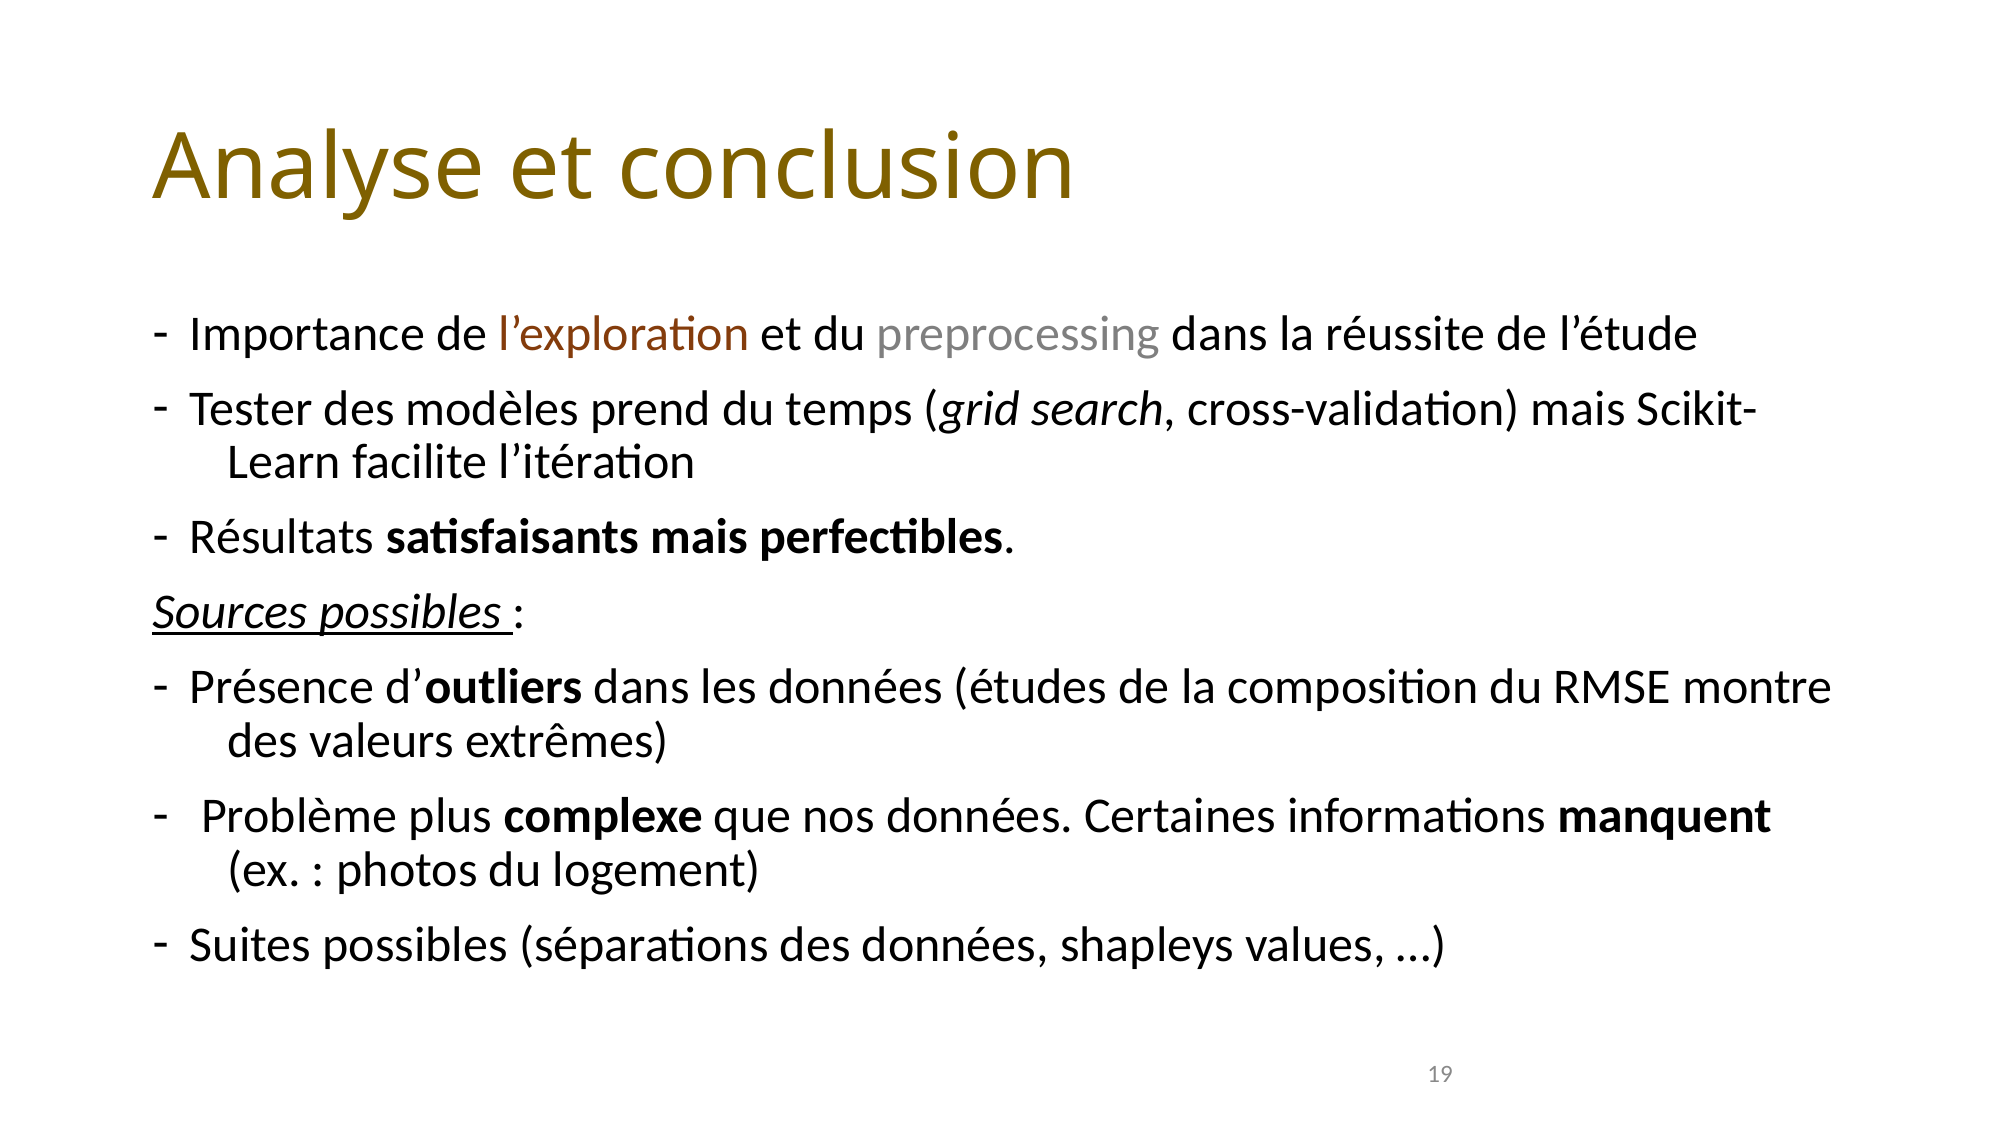

# Analyse et conclusion
Importance de l’exploration et du preprocessing dans la réussite de l’étude
Tester des modèles prend du temps (grid search, cross-validation) mais Scikit-Learn facilite l’itération
Résultats satisfaisants mais perfectibles.
Sources possibles :
Présence d’outliers dans les données (études de la composition du RMSE montre des valeurs extrêmes)
 Problème plus complexe que nos données. Certaines informations manquent (ex. : photos du logement)
Suites possibles (séparations des données, shapleys values, …)